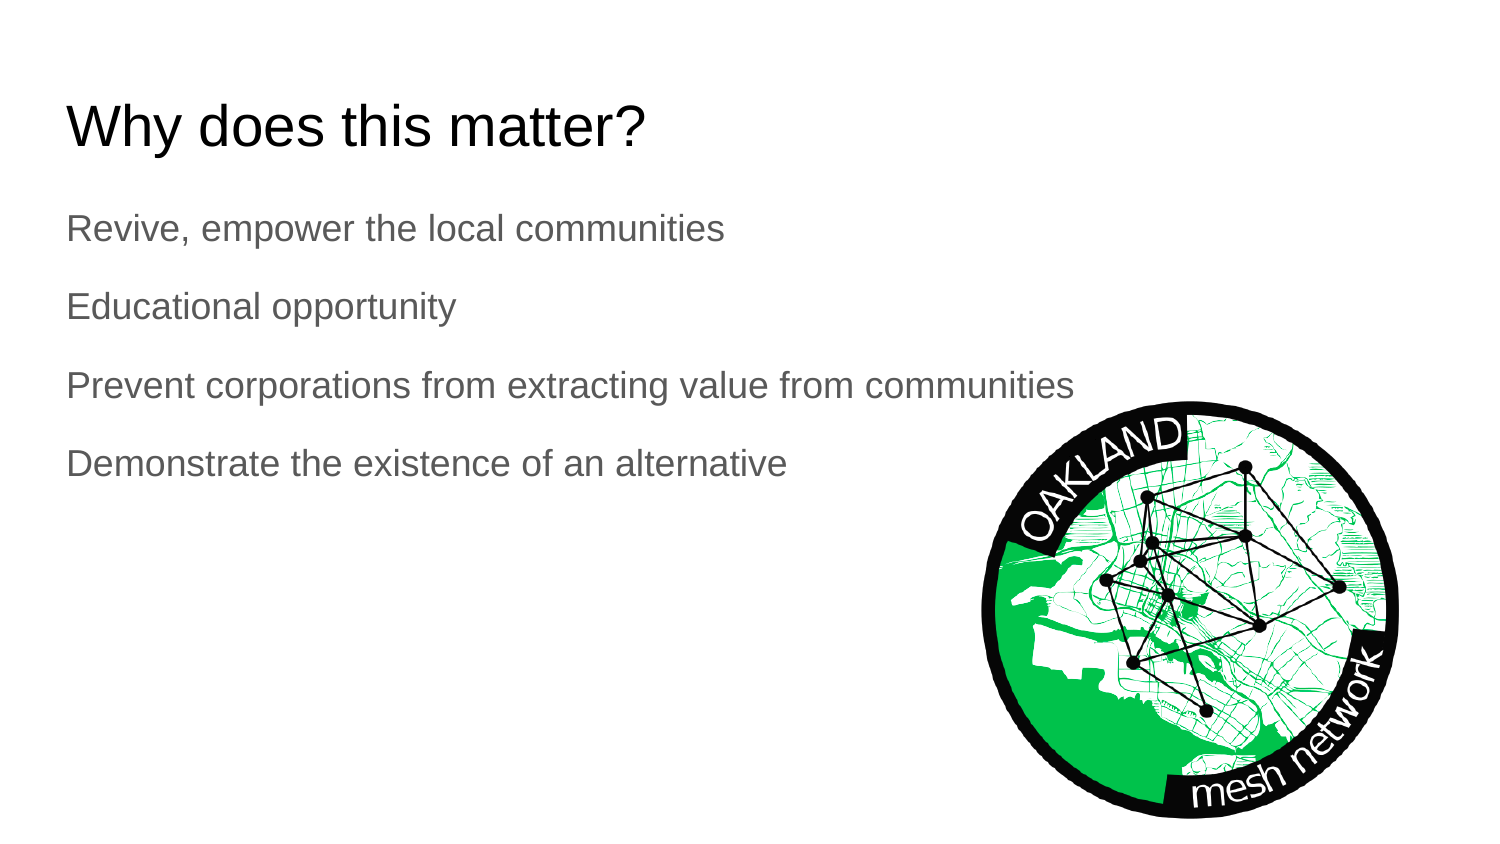

# Why does this matter?
Revive, empower the local communities
Educational opportunity
Prevent corporations from extracting value from communities
Demonstrate the existence of an alternative